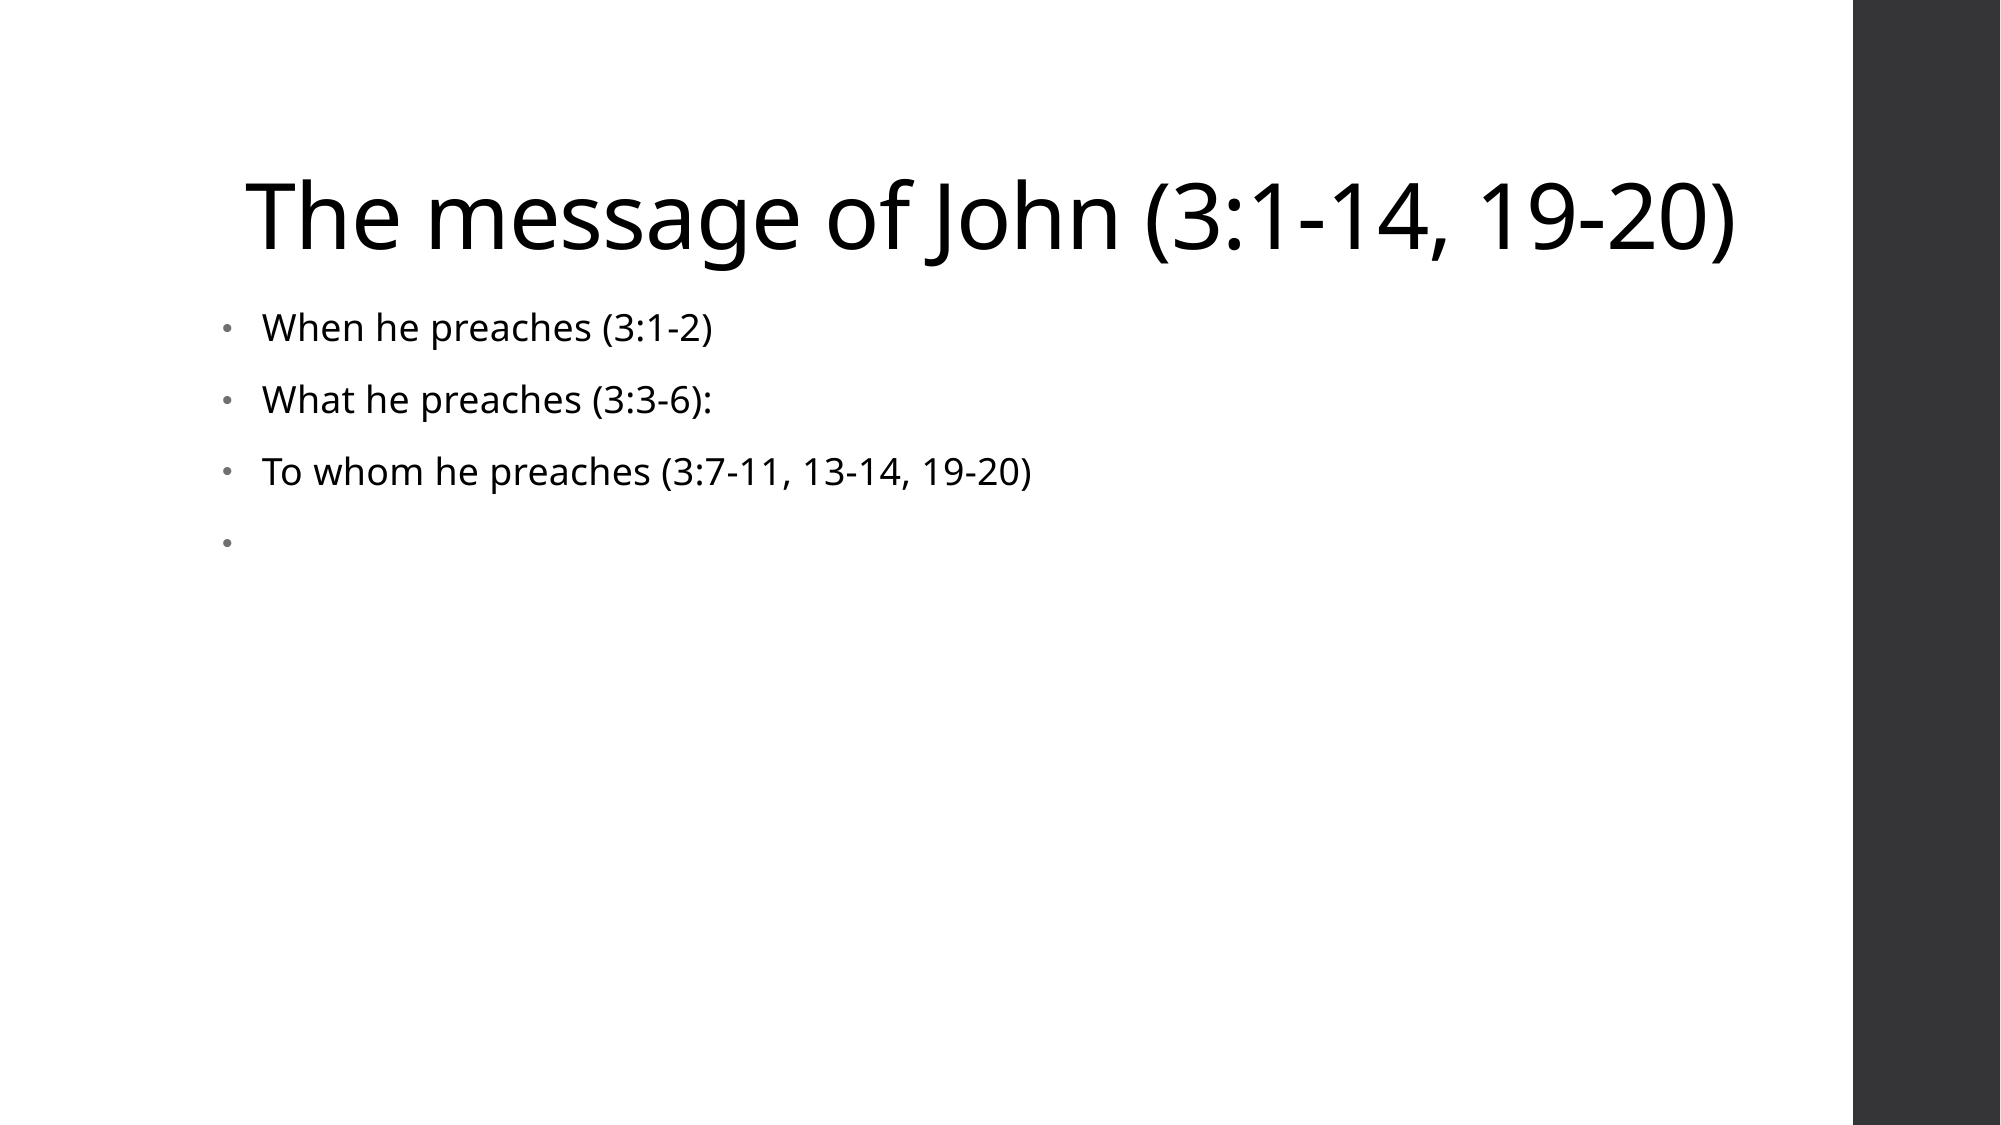

# The message of John (3:1-14, 19-20)
 When he preaches (3:1-2)
 What he preaches (3:3-6):
 To whom he preaches (3:7-11, 13-14, 19-20)